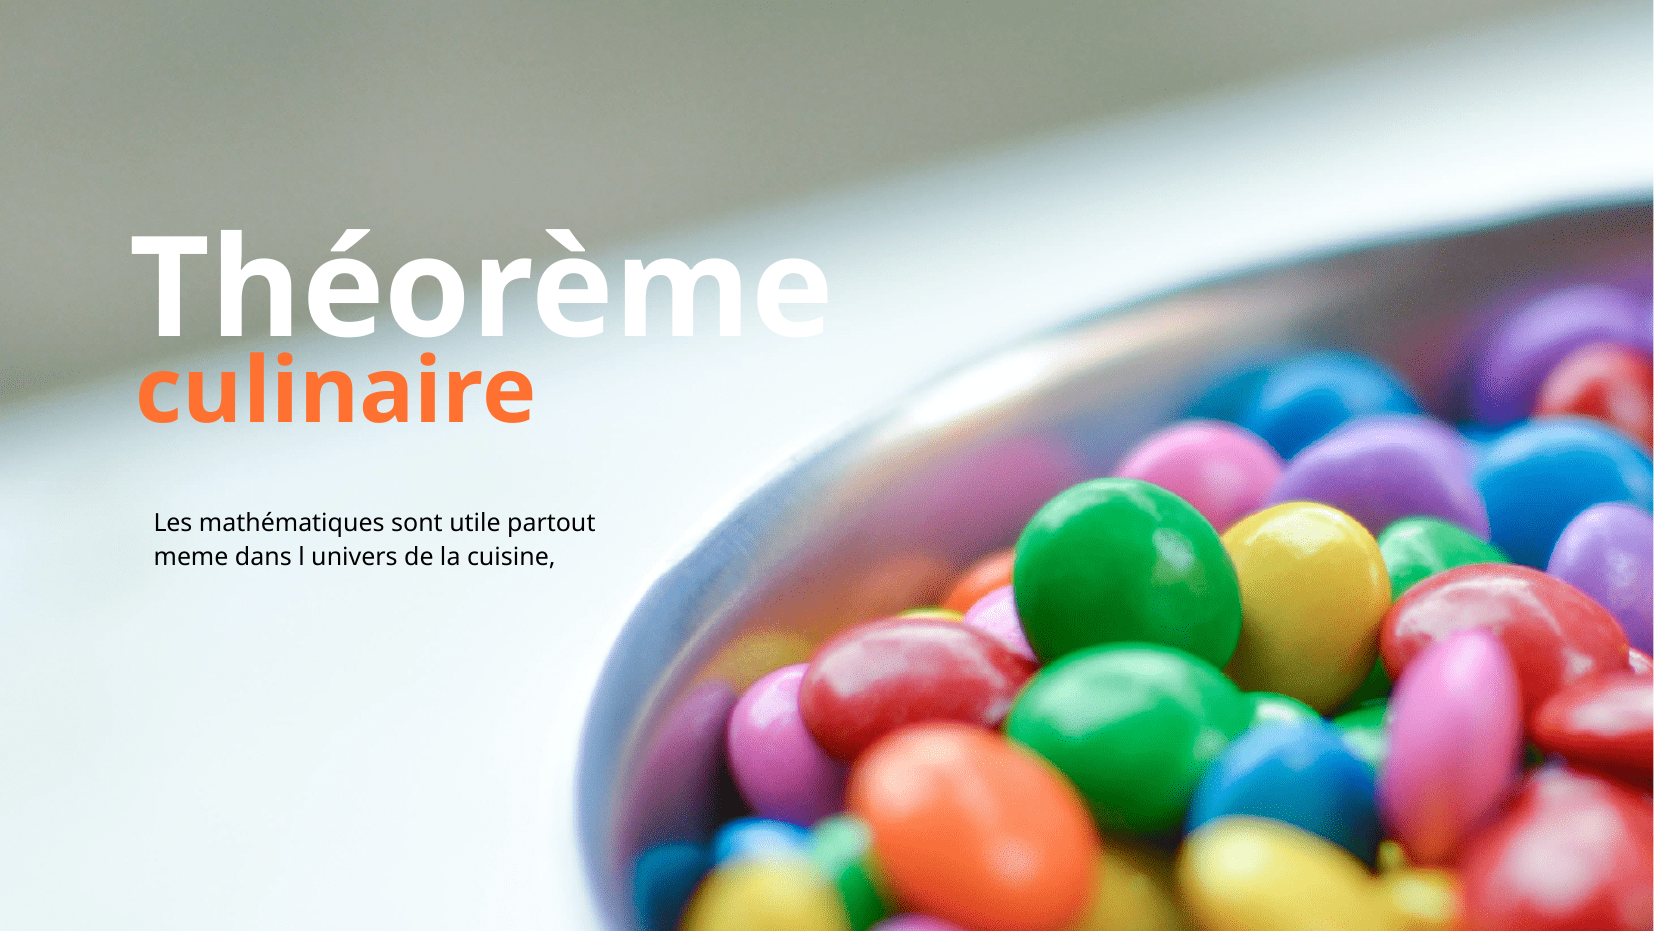

Théorème
culinaire
# Les mathématiques sont utile partout meme dans l univers de la cuisine,